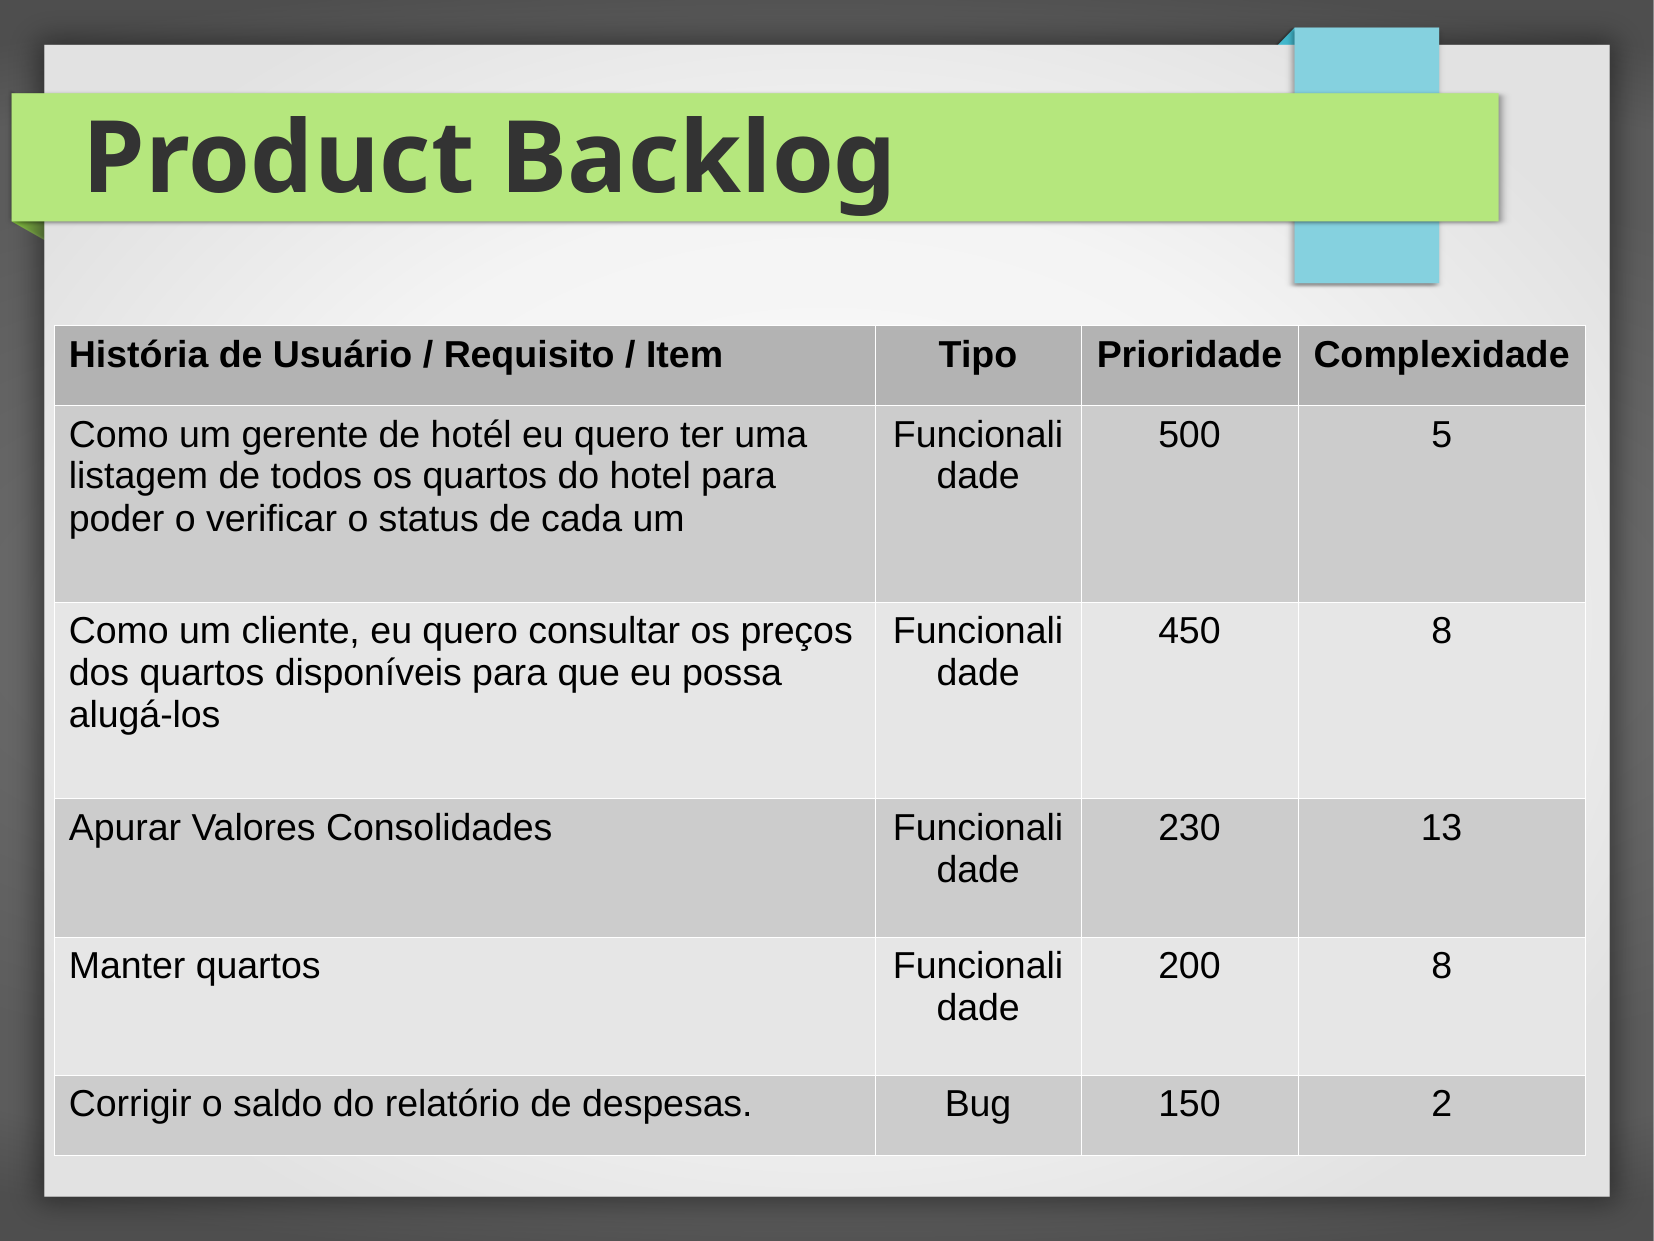

# Product Backlog
| História de Usuário / Requisito / Item | Tipo | Prioridade | Complexidade |
| --- | --- | --- | --- |
| Como um gerente de hotél eu quero ter uma listagem de todos os quartos do hotel para poder o verificar o status de cada um | Funcionalidade | 500 | 5 |
| Como um cliente, eu quero consultar os preços dos quartos disponíveis para que eu possa alugá-los | Funcionalidade | 450 | 8 |
| Apurar Valores Consolidades | Funcionalidade | 230 | 13 |
| Manter quartos | Funcionalidade | 200 | 8 |
| Corrigir o saldo do relatório de despesas. | Bug | 150 | 2 |
8